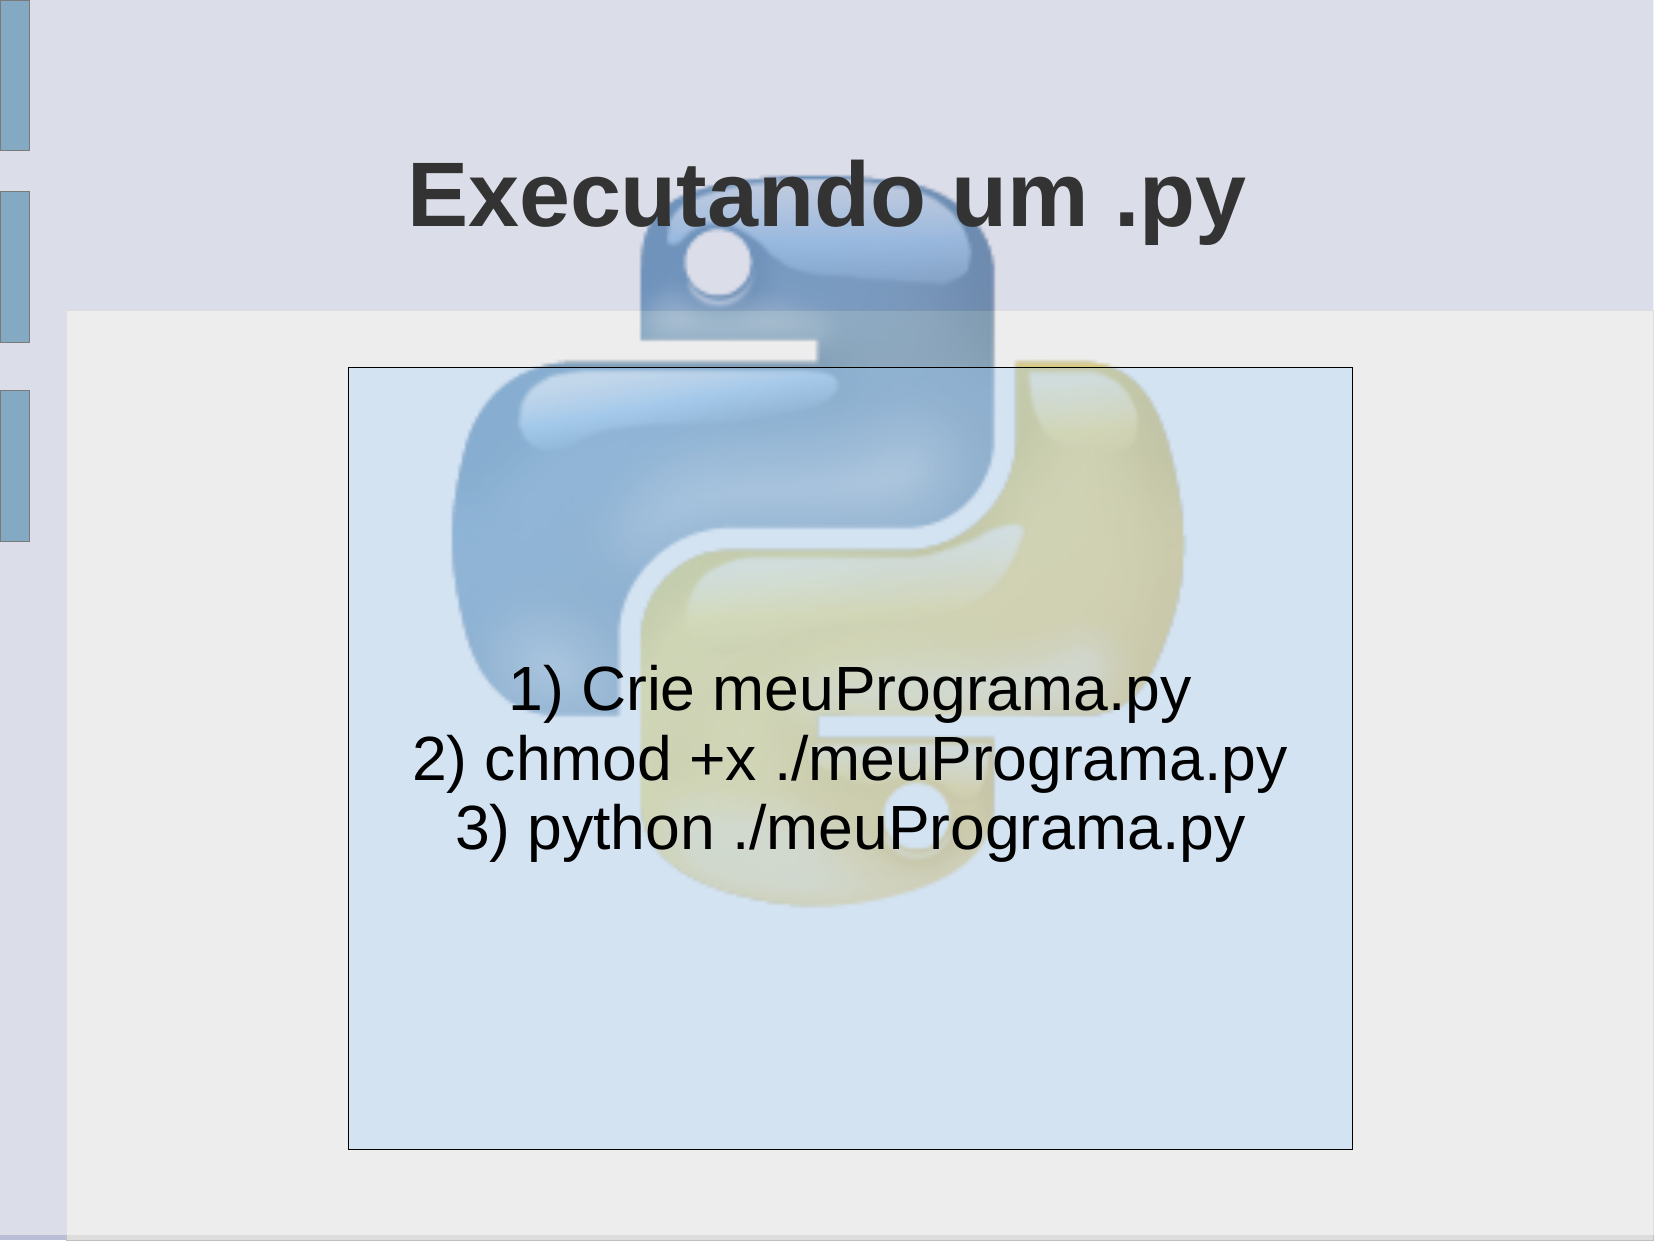

# Executando um .py
1) Crie meuPrograma.py
2) chmod +x ./meuPrograma.py
3) python ./meuPrograma.py